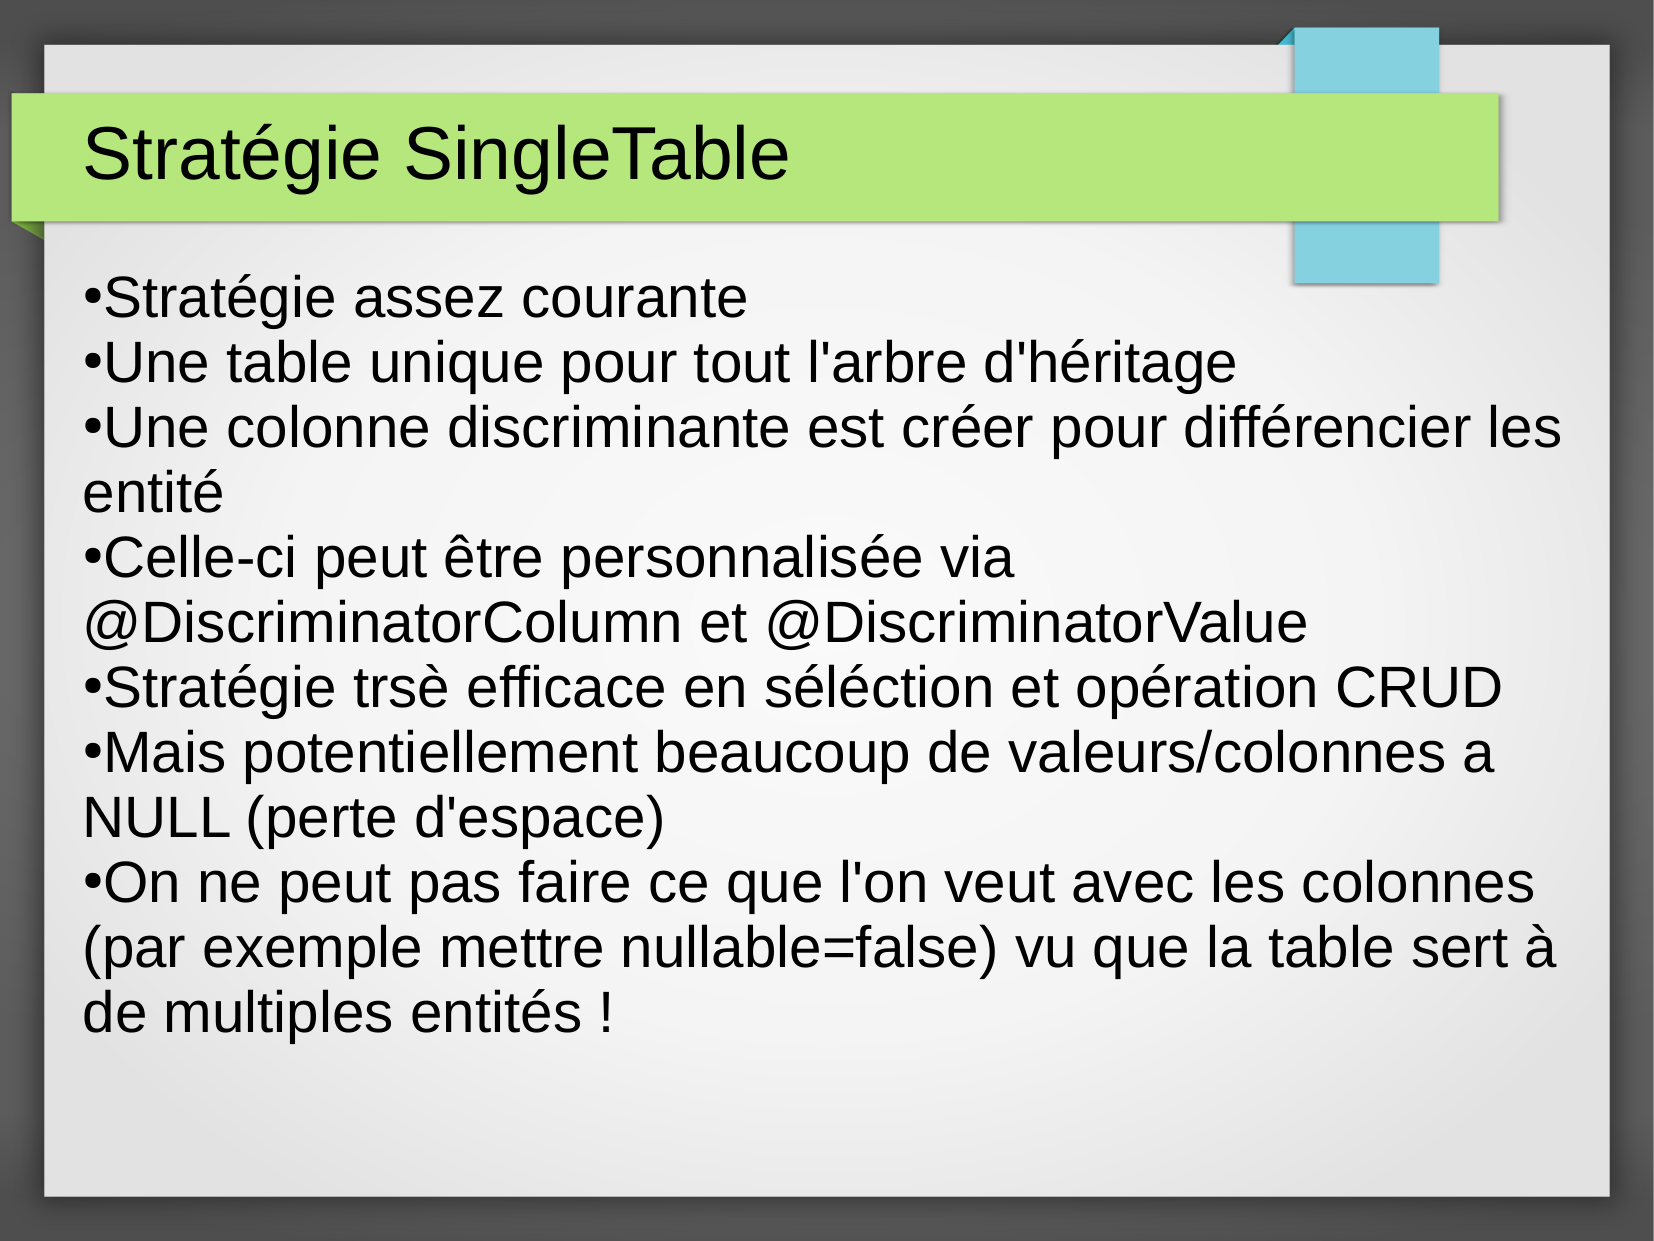

# Stratégie SingleTable
Stratégie assez courante
Une table unique pour tout l'arbre d'héritage
Une colonne discriminante est créer pour différencier les entité
Celle-ci peut être personnalisée via @DiscriminatorColumn et @DiscriminatorValue
Stratégie trsè efficace en séléction et opération CRUD
Mais potentiellement beaucoup de valeurs/colonnes a NULL (perte d'espace)
On ne peut pas faire ce que l'on veut avec les colonnes (par exemple mettre nullable=false) vu que la table sert à de multiples entités !